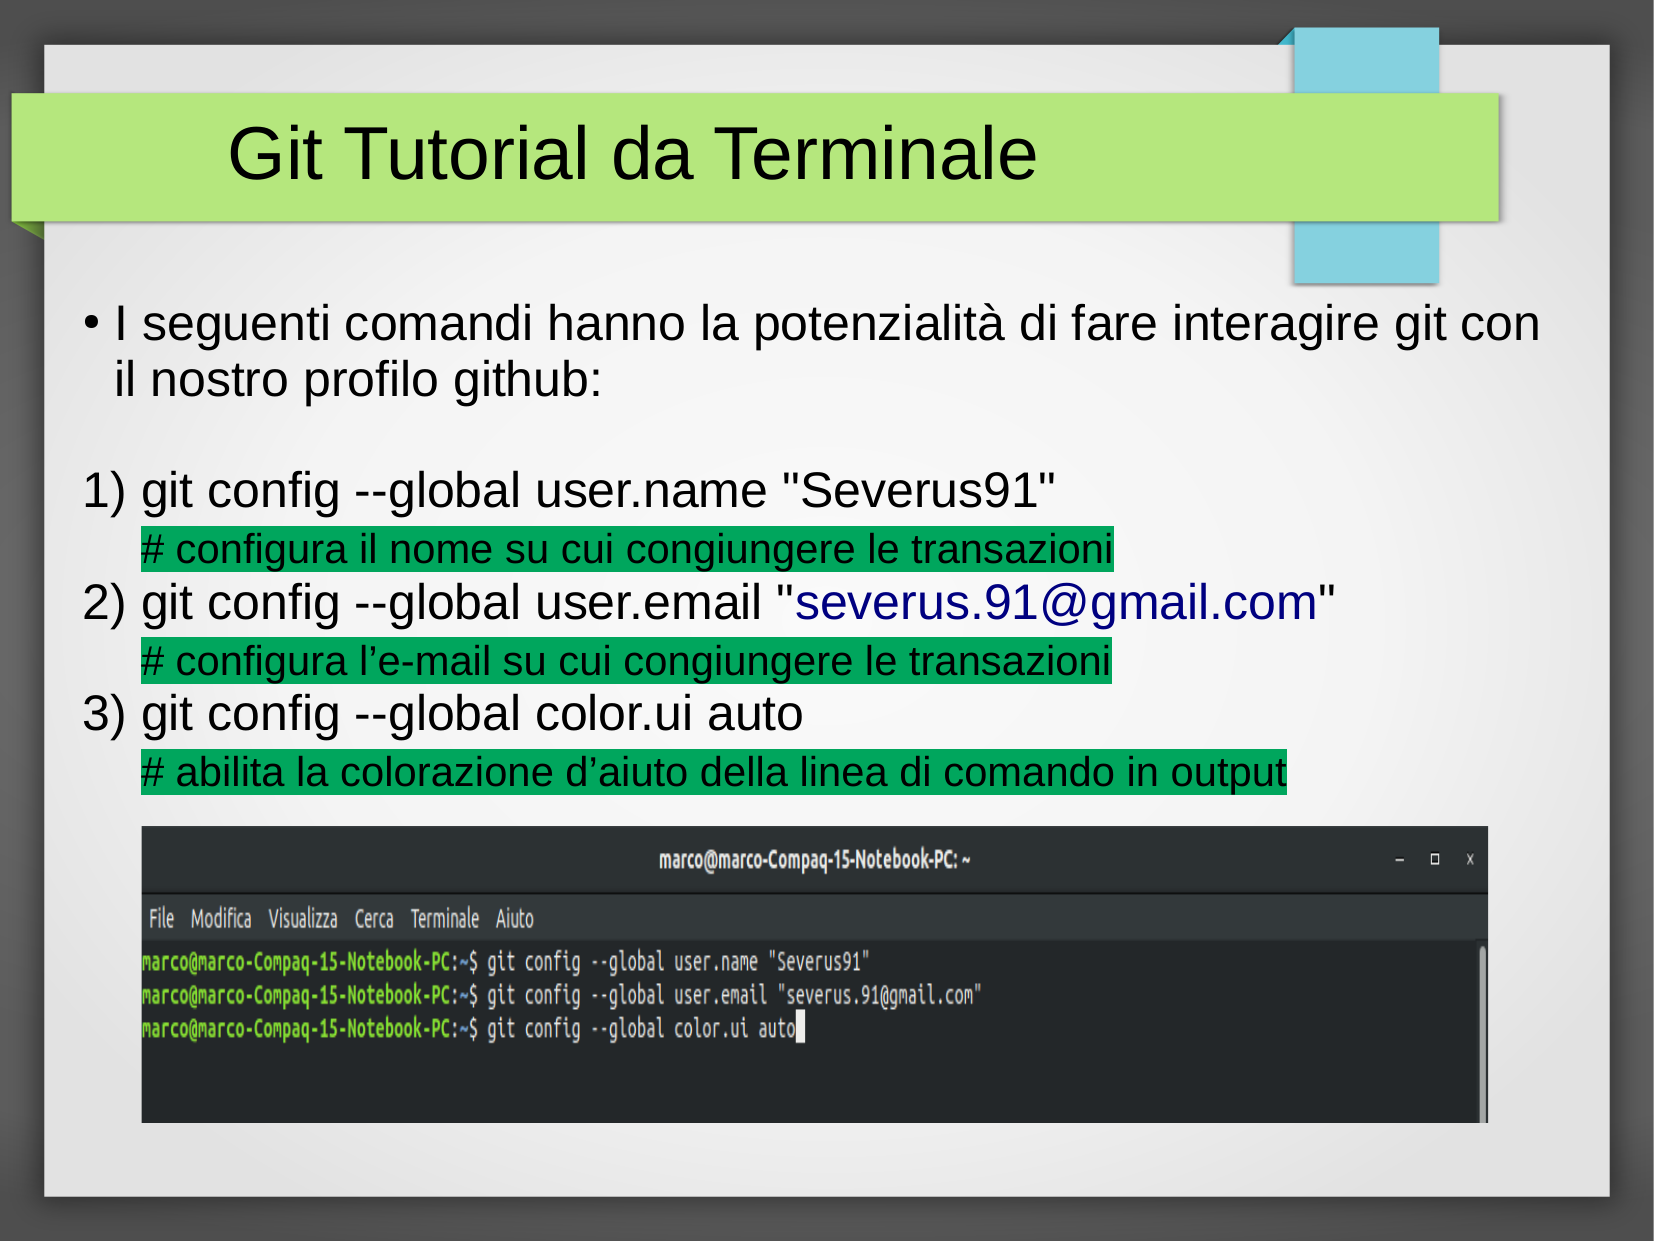

# Git Tutorial da Terminale
 I seguenti comandi hanno la potenzialità di fare interagire git con
 il nostro profilo github:
 git config --global user.name "Severus91"
 # configura il nome su cui congiungere le transazioni
 git config --global user.email "severus.91@gmail.com"
 # configura l’e-mail su cui congiungere le transazioni
 git config --global color.ui auto
 # abilita la colorazione d’aiuto della linea di comando in output